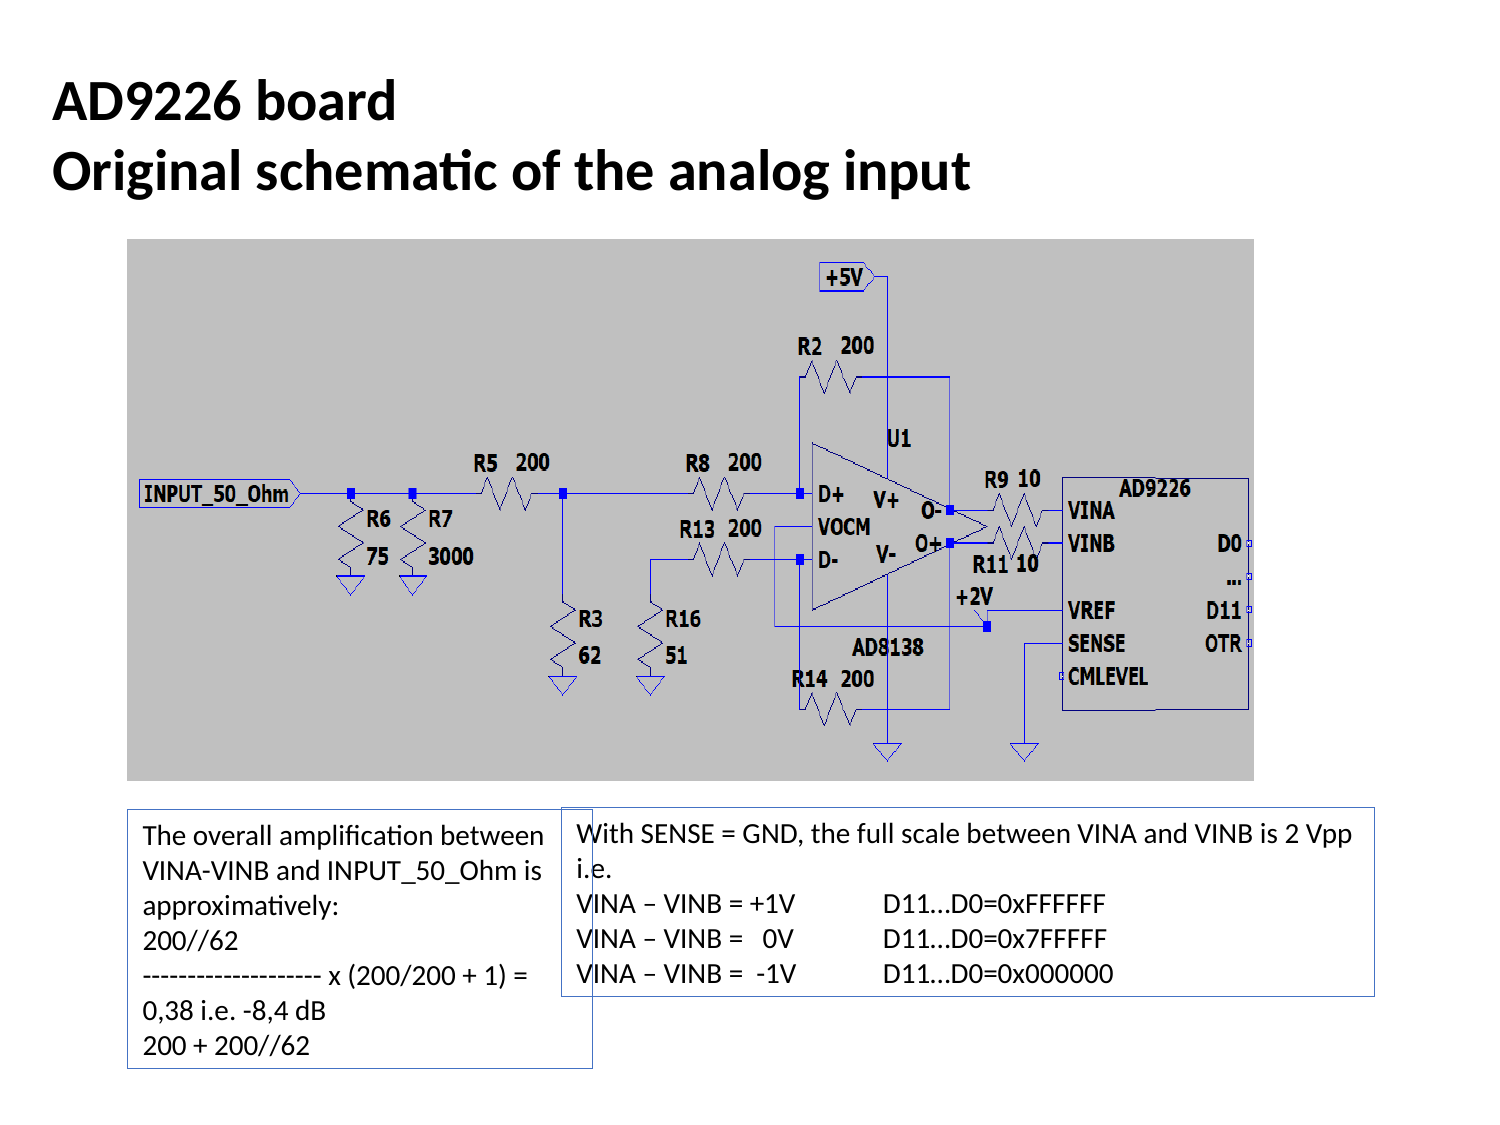

AD9226 board
Original schematic of the analog input
With SENSE = GND, the full scale between VINA and VINB is 2 Vpp
i.e.
VINA – VINB = +1V 	 D11…D0=0xFFFFFF
VINA – VINB = 0V	 D11…D0=0x7FFFFF
VINA – VINB = -1V	 D11…D0=0x000000
The overall amplification between VINA-VINB and INPUT_50_Ohm is approximatively:
200//62
-------------------- x (200/200 + 1) = 0,38 i.e. -8,4 dB
200 + 200//62